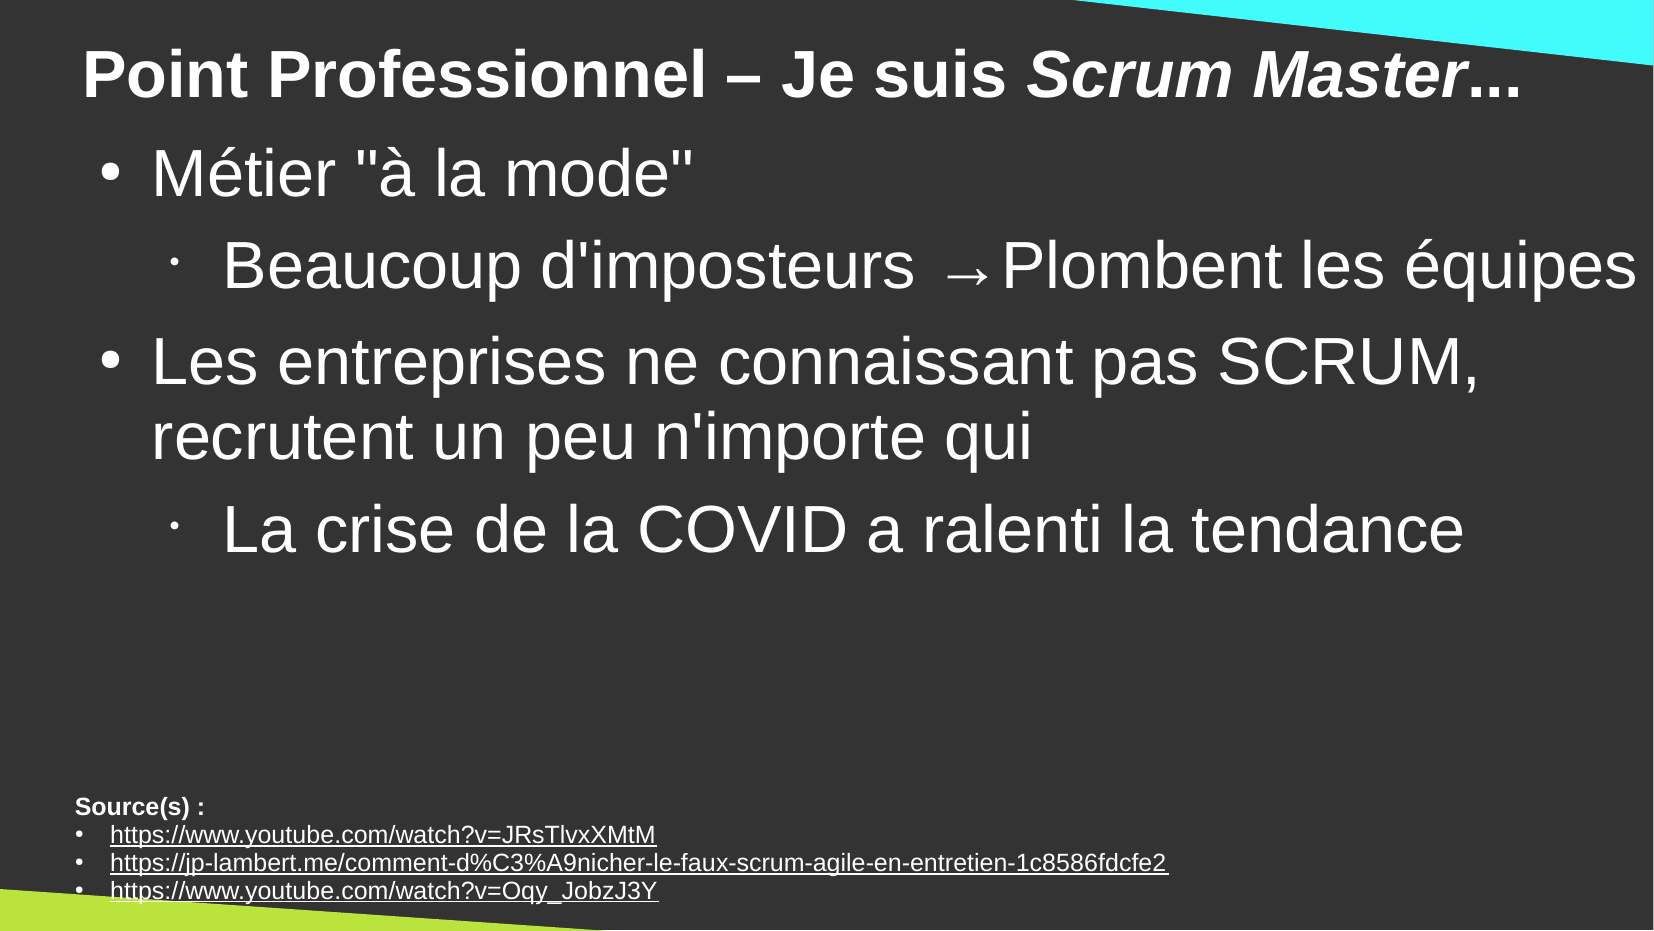

# Point Professionnel – Je suis Scrum Master...
Métier "à la mode"
Beaucoup d'imposteurs →Plombent les équipes
Les entreprises ne connaissant pas SCRUM, recrutent un peu n'importe qui
La crise de la COVID a ralenti la tendance
Source(s) :
https://www.youtube.com/watch?v=JRsTlvxXMtM
https://jp-lambert.me/comment-d%C3%A9nicher-le-faux-scrum-agile-en-entretien-1c8586fdcfe2
https://www.youtube.com/watch?v=Oqy_JobzJ3Y